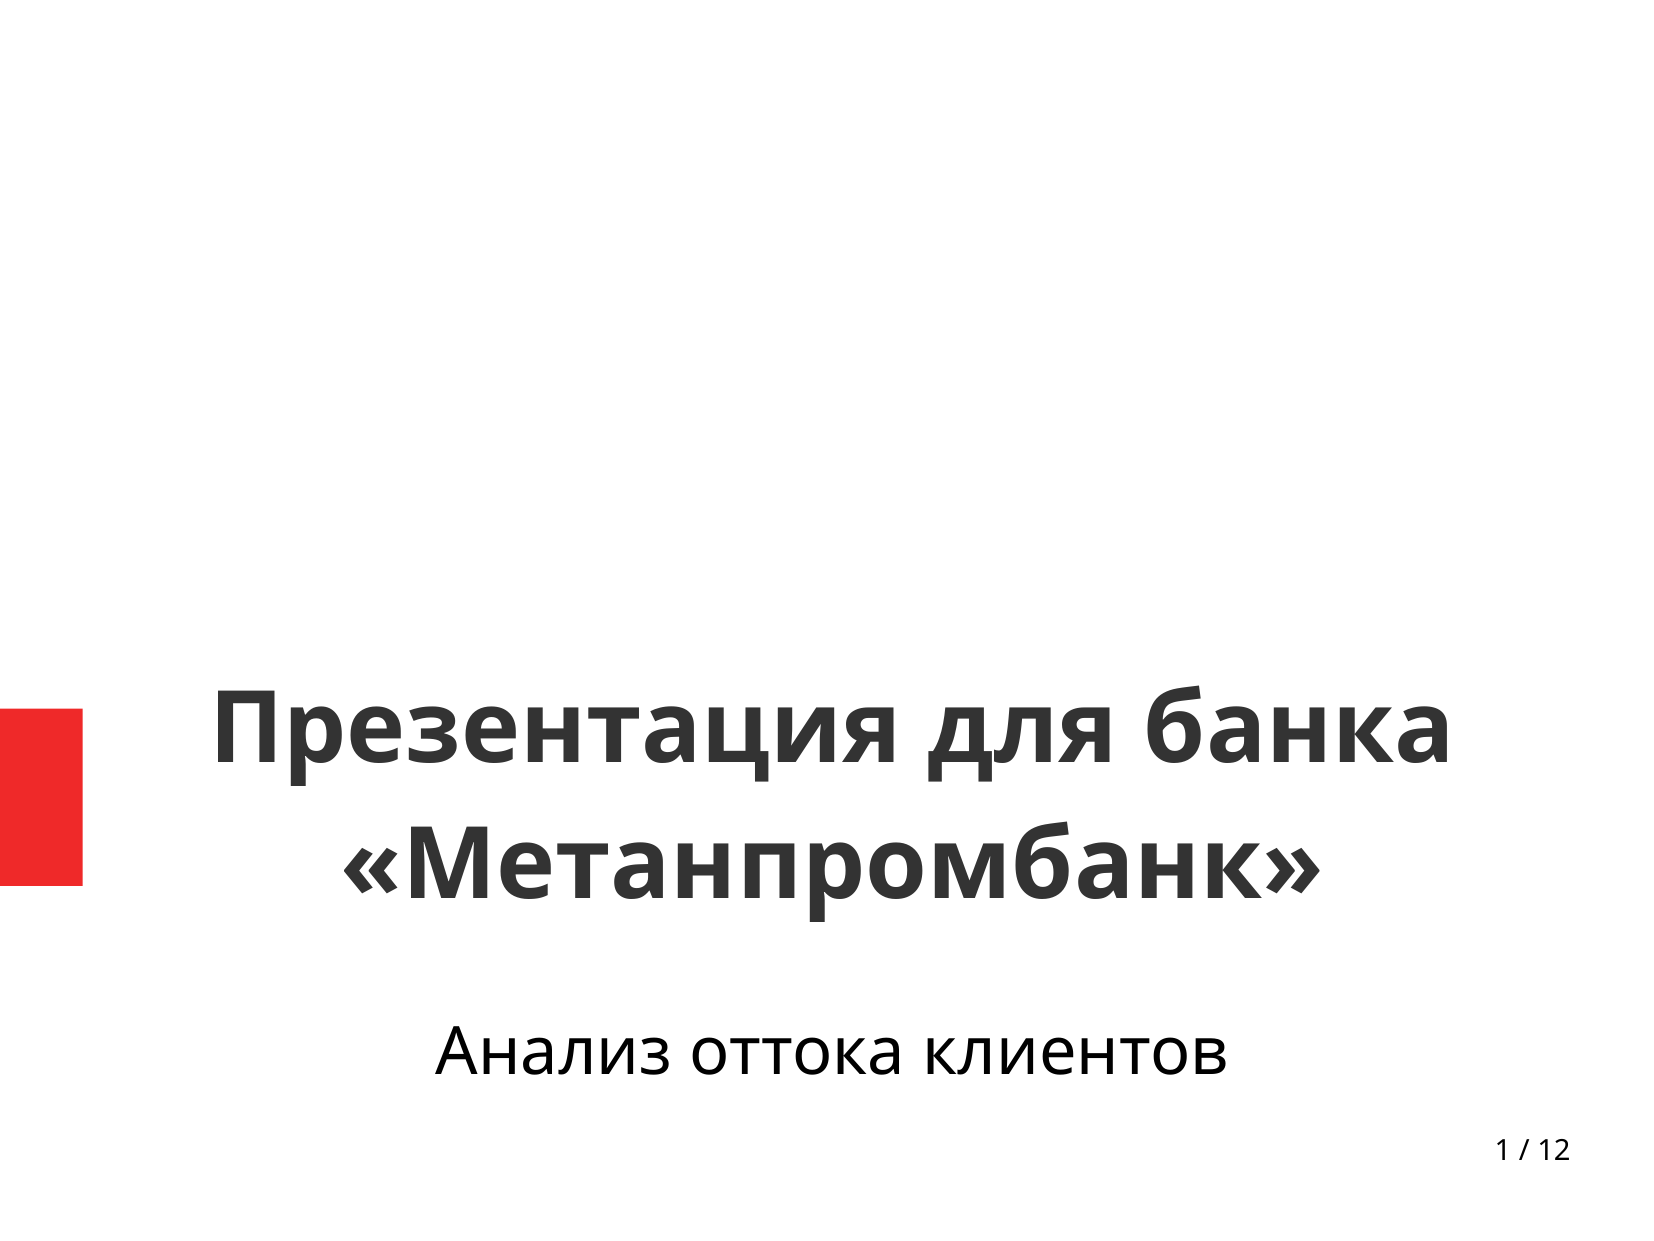

# Презентация для банка «Метанпромбанк»
Анализ оттока клиентов
1